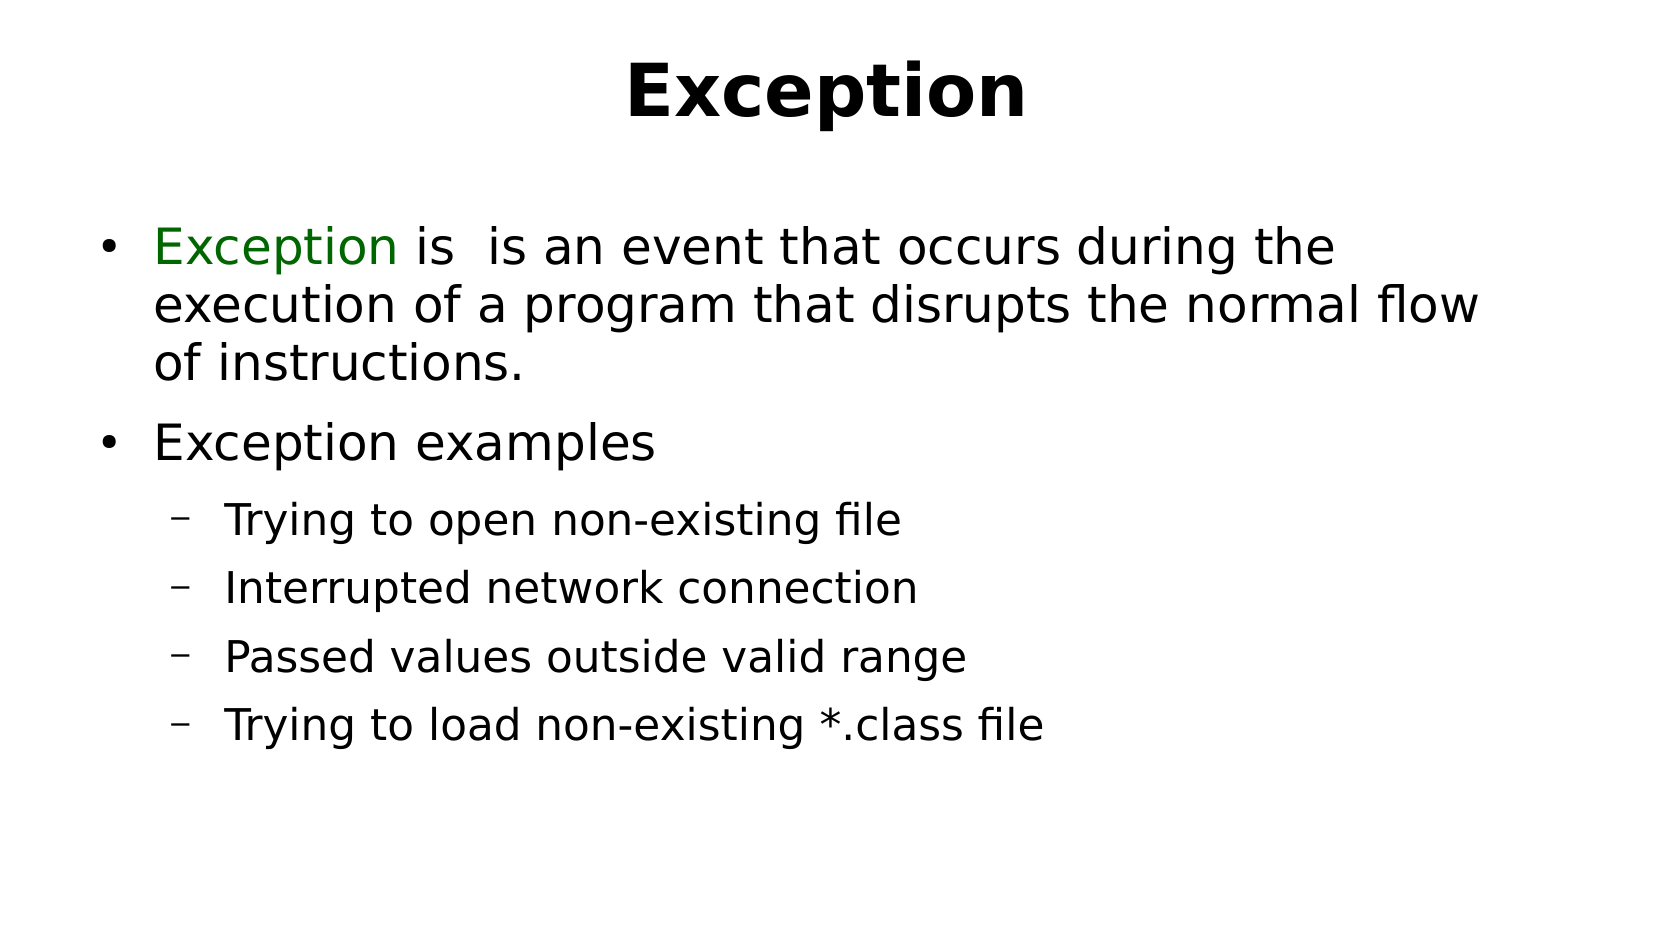

# Exception
Exception is is an event that occurs during the execution of a program that disrupts the normal flow of instructions.
Exception examples
Trying to open non-existing file
Interrupted network connection
Passed values outside valid range
Trying to load non-existing *.class file